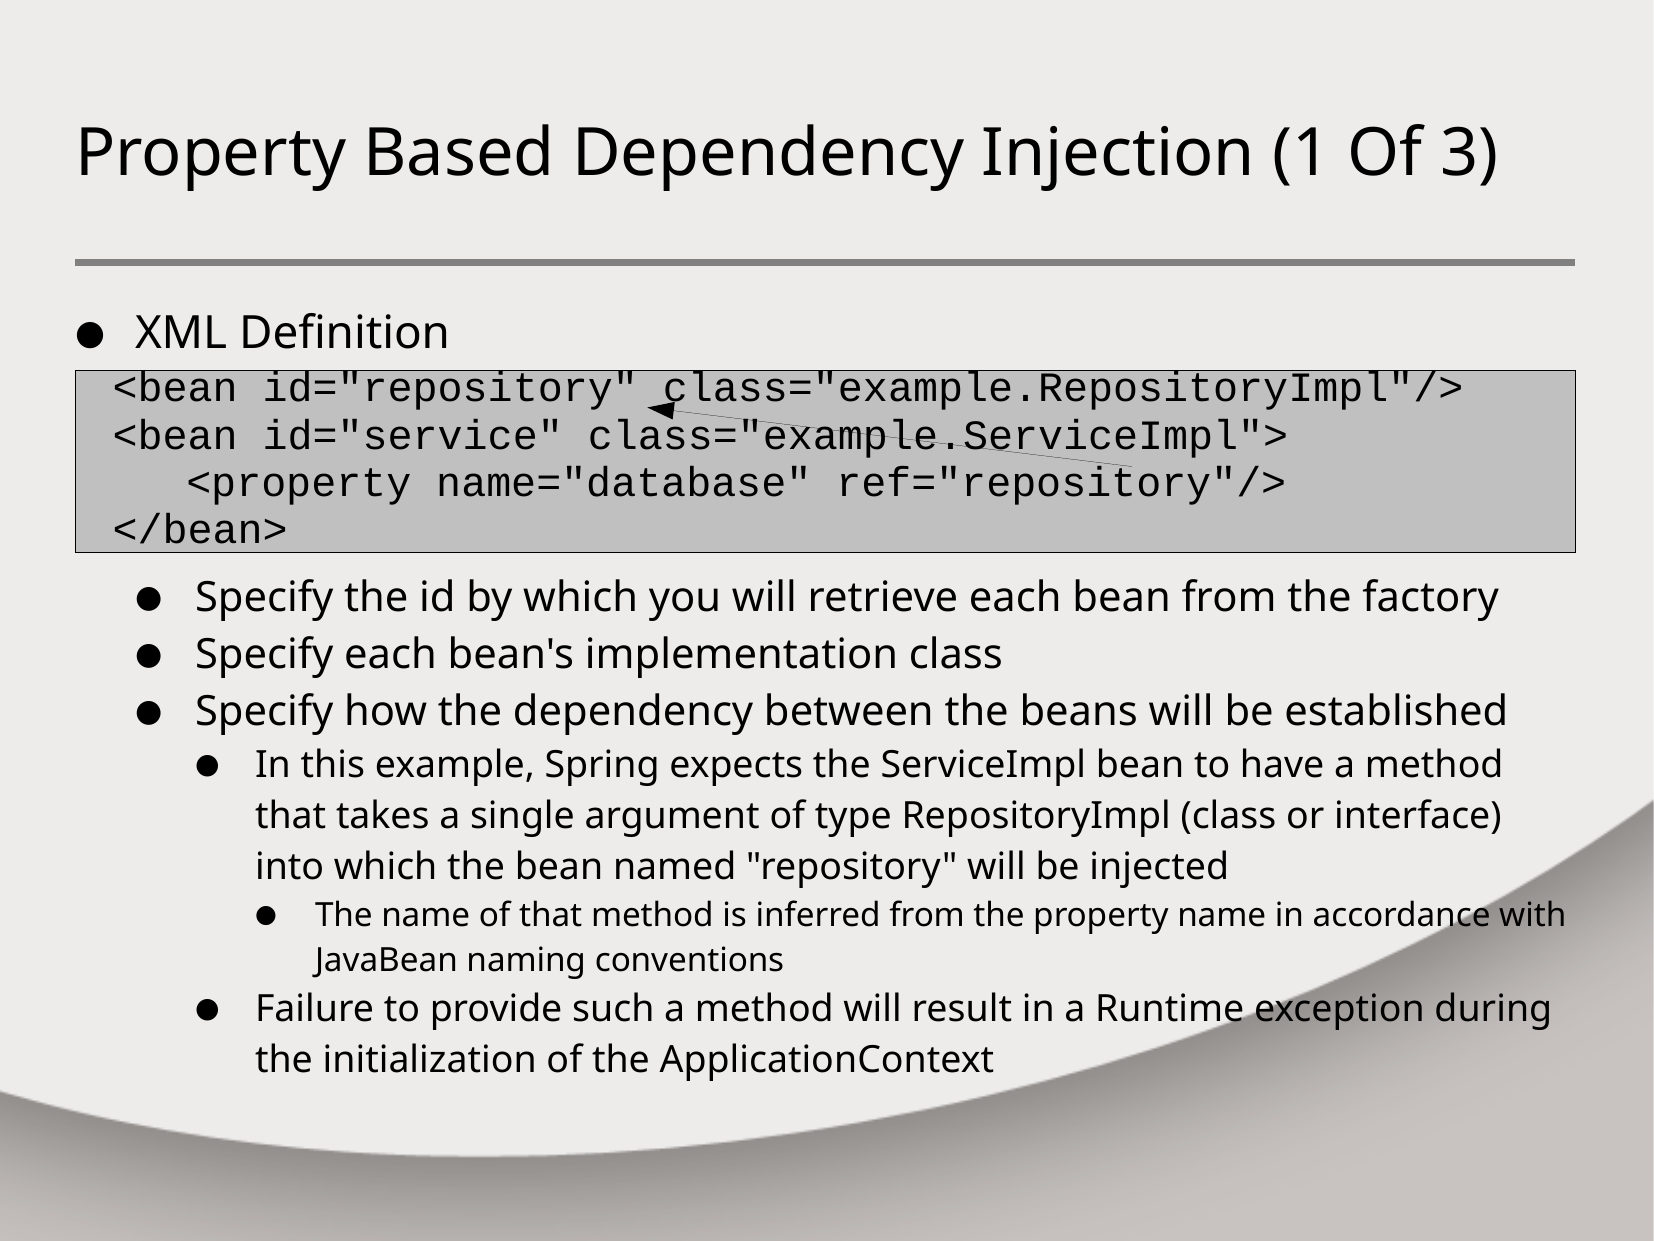

# Property Based Dependency Injection (1 Of 3)
XML Definition
Specify the id by which you will retrieve each bean from the factory
Specify each bean's implementation class
Specify how the dependency between the beans will be established
In this example, Spring expects the ServiceImpl bean to have a method that takes a single argument of type RepositoryImpl (class or interface) into which the bean named "repository" will be injected
The name of that method is inferred from the property name in accordance with JavaBean naming conventions
Failure to provide such a method will result in a Runtime exception during the initialization of the ApplicationContext
<bean id="repository" class="example.RepositoryImpl"/>
<bean id="service" class="example.ServiceImpl">
	<property name="database" ref="repository"/>
</bean>